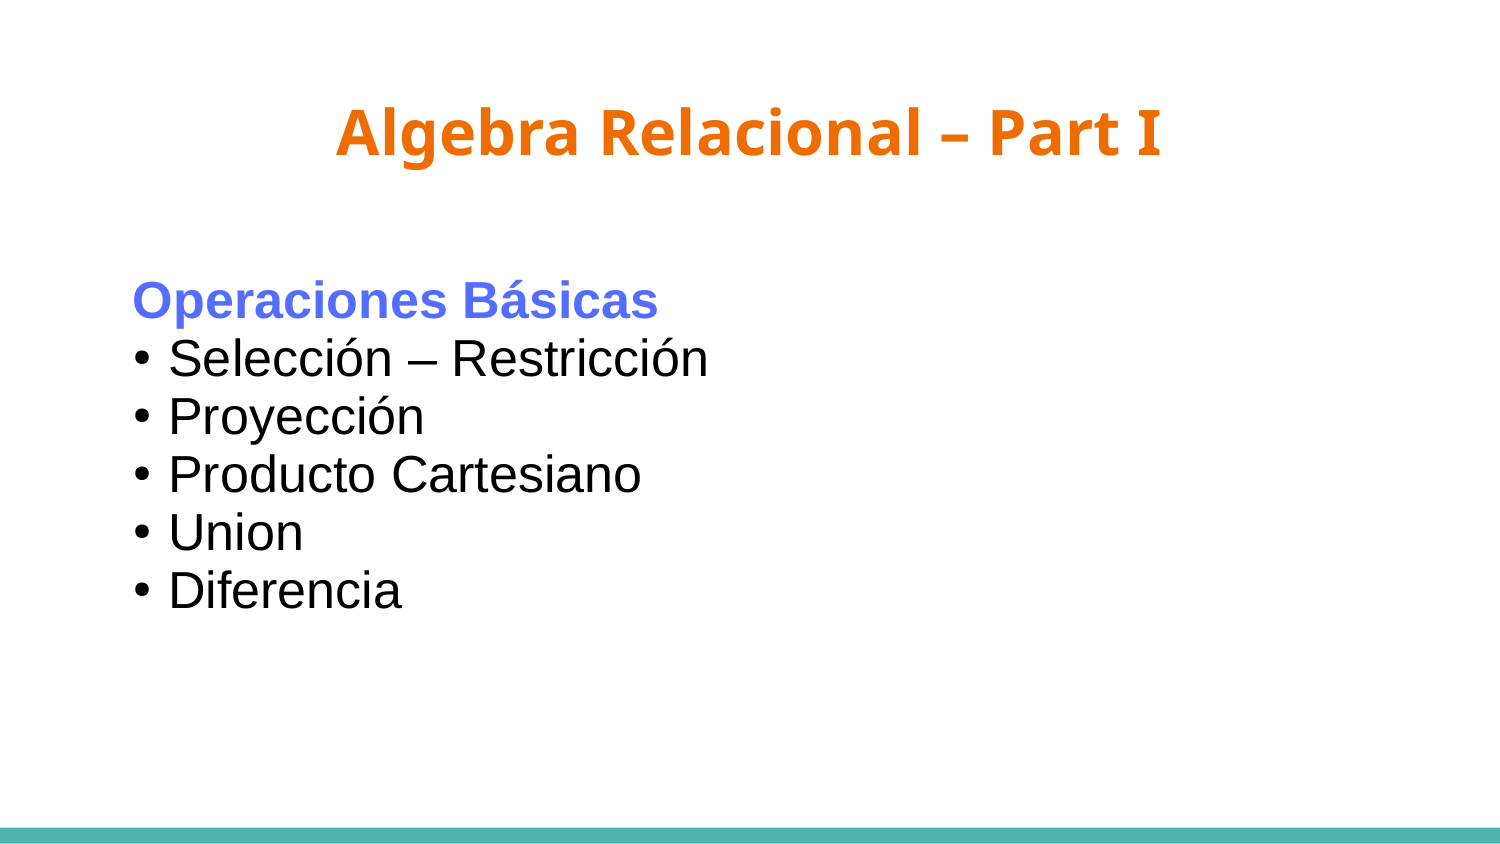

# Algebra Relacional – Part I
Operaciones Básicas
Selección – Restricción
Proyección
Producto Cartesiano
Union
Diferencia